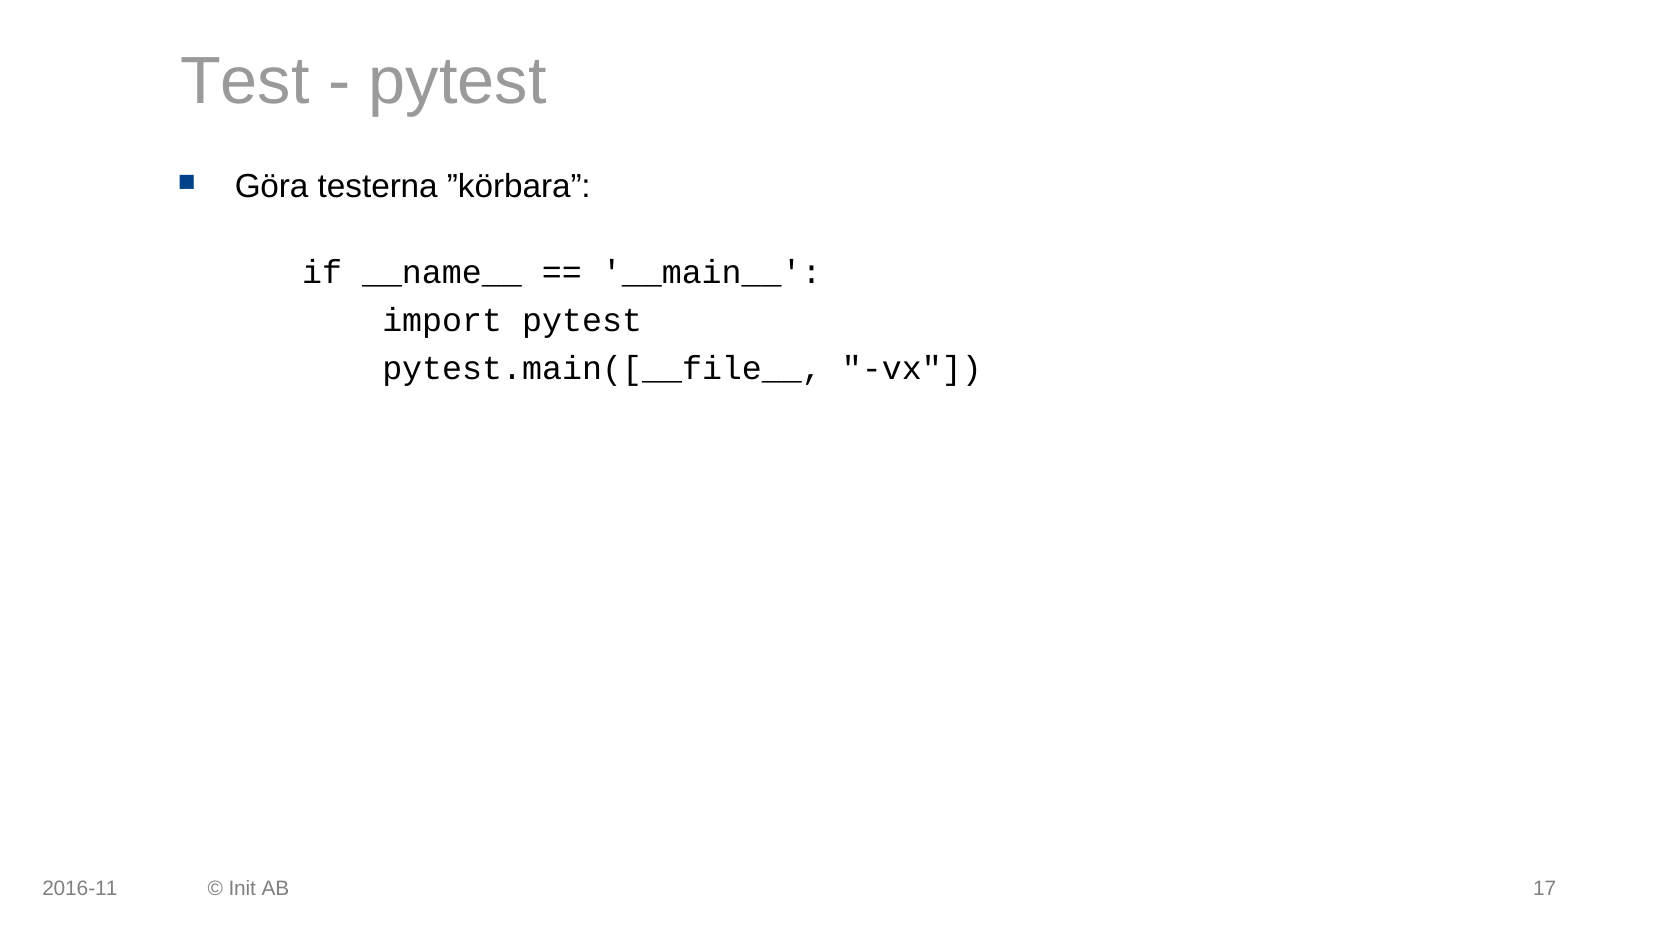

Test - pytest
Göra testerna ”körbara”:
if __name__ == '__main__':
 import pytest
 pytest.main([__file__, "-vx"])
2016-11
© Init AB